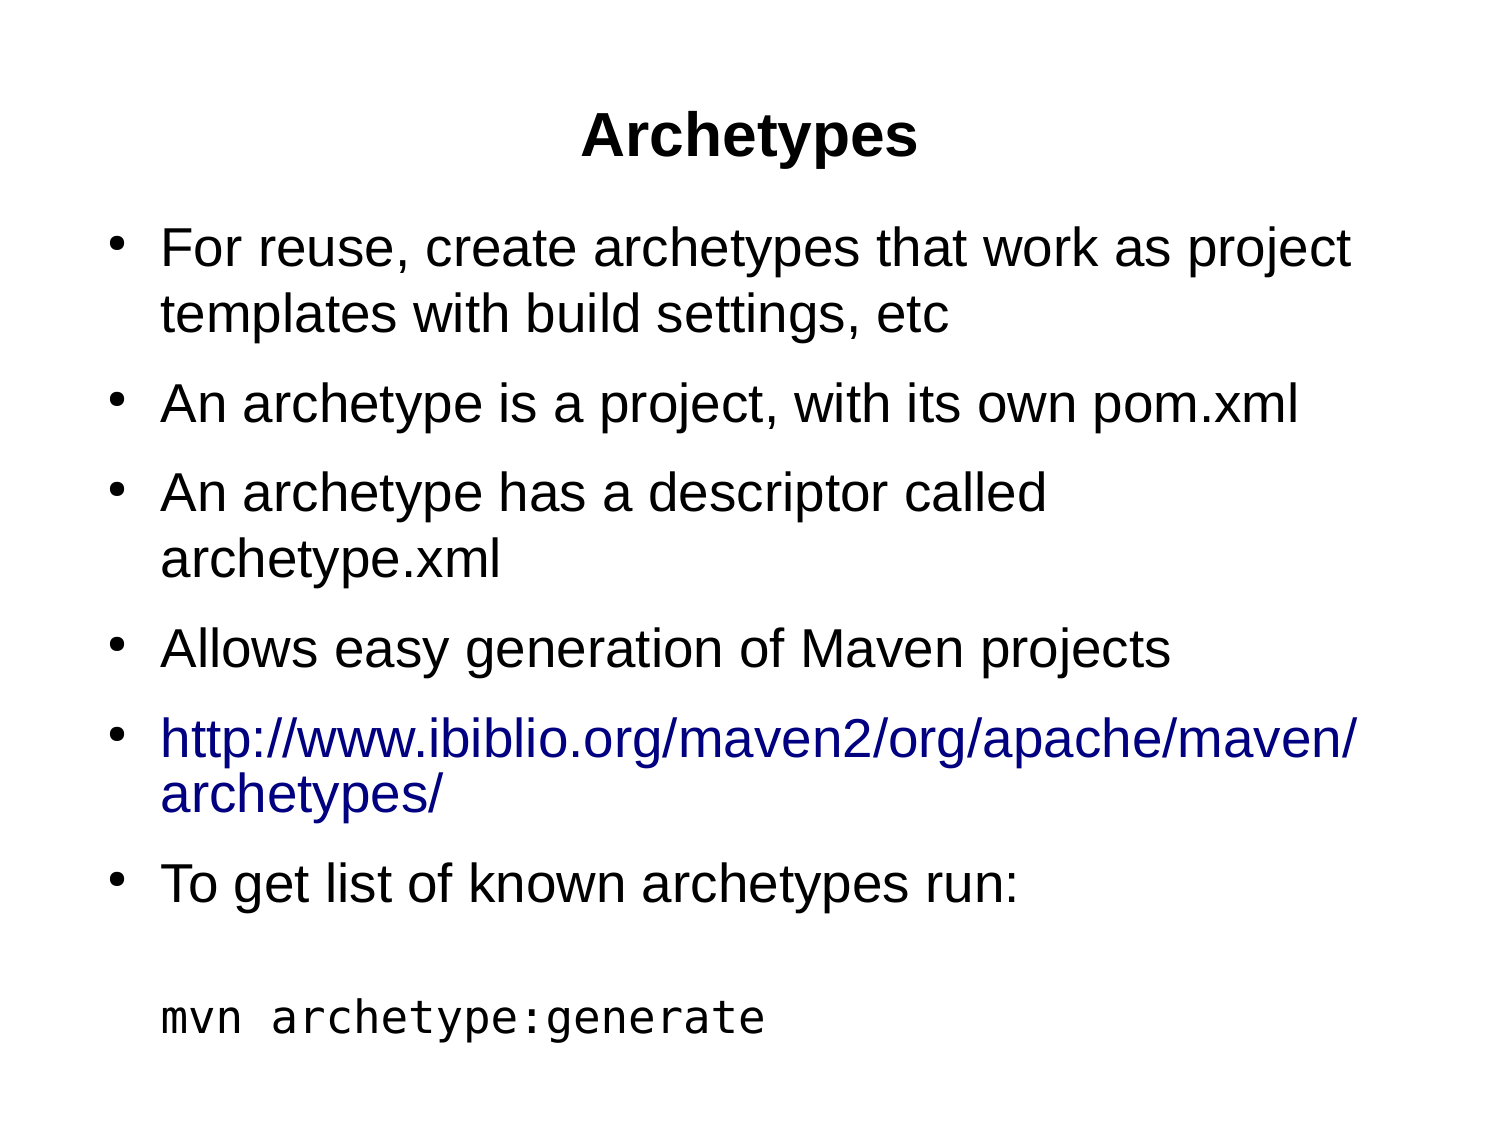

# Archetypes
For reuse, create archetypes that work as project templates with build settings, etc
An archetype is a project, with its own pom.xml
An archetype has a descriptor called archetype.xml
Allows easy generation of Maven projects
http://www.ibiblio.org/maven2/org/apache/maven/archetypes/
To get list of known archetypes run:
mvn archetype:generate